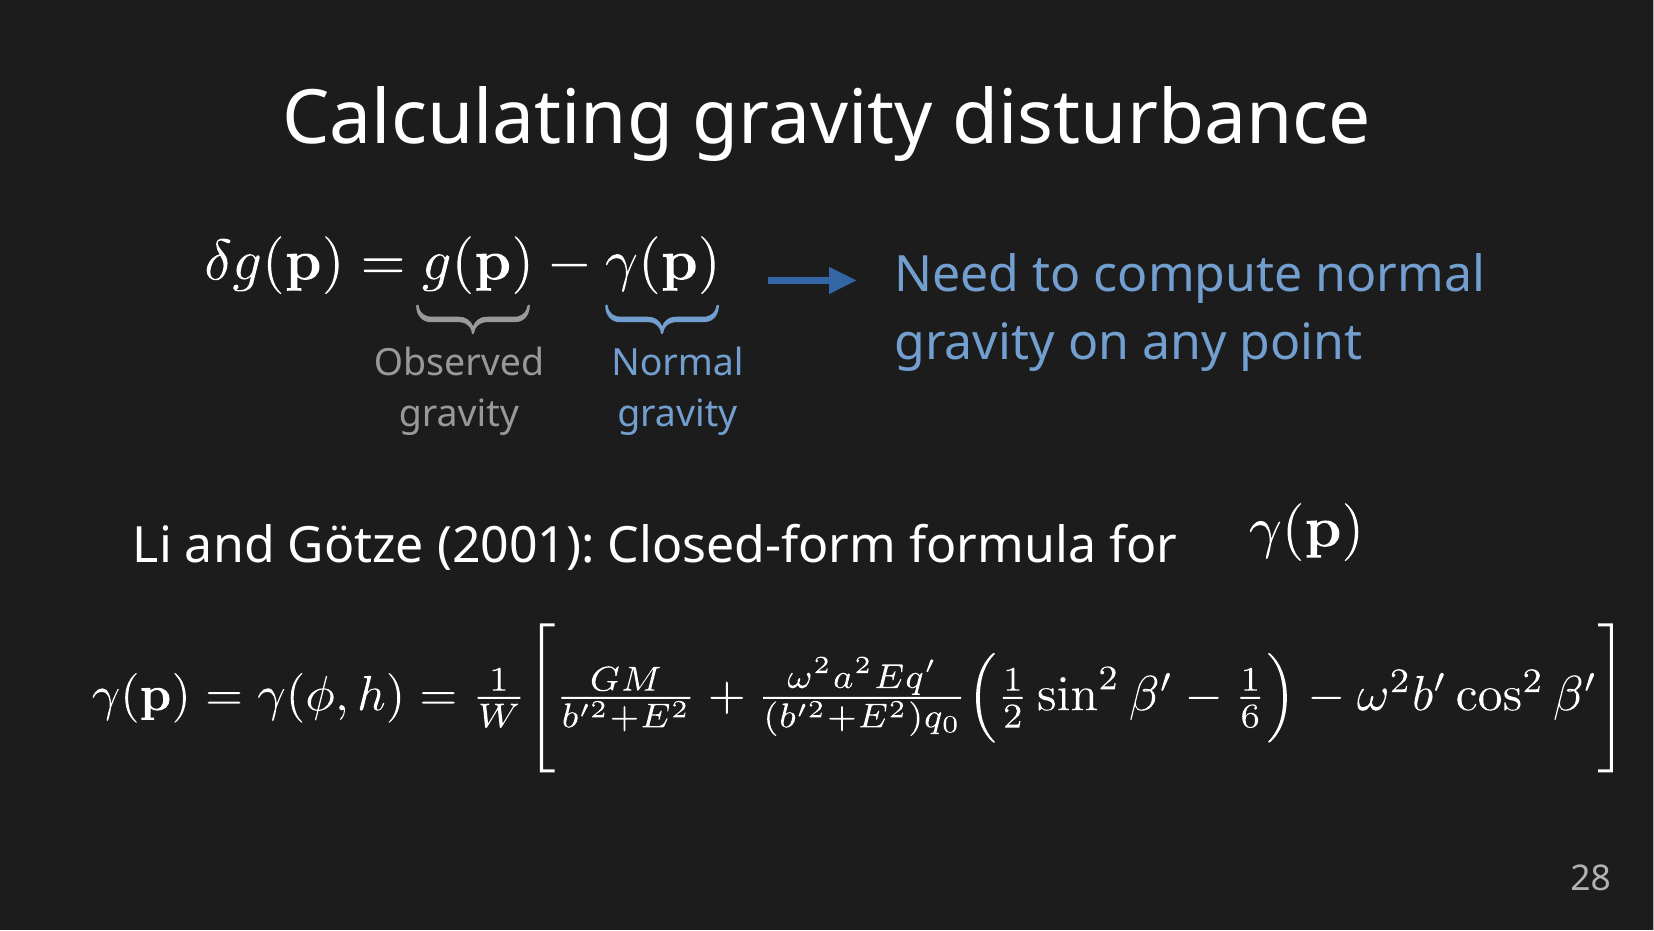

# Calculating gravity disturbance
Need to compute normal gravity on any point
Observed
gravity
Normal gravity
Li and Götze (2001): Closed-form formula for